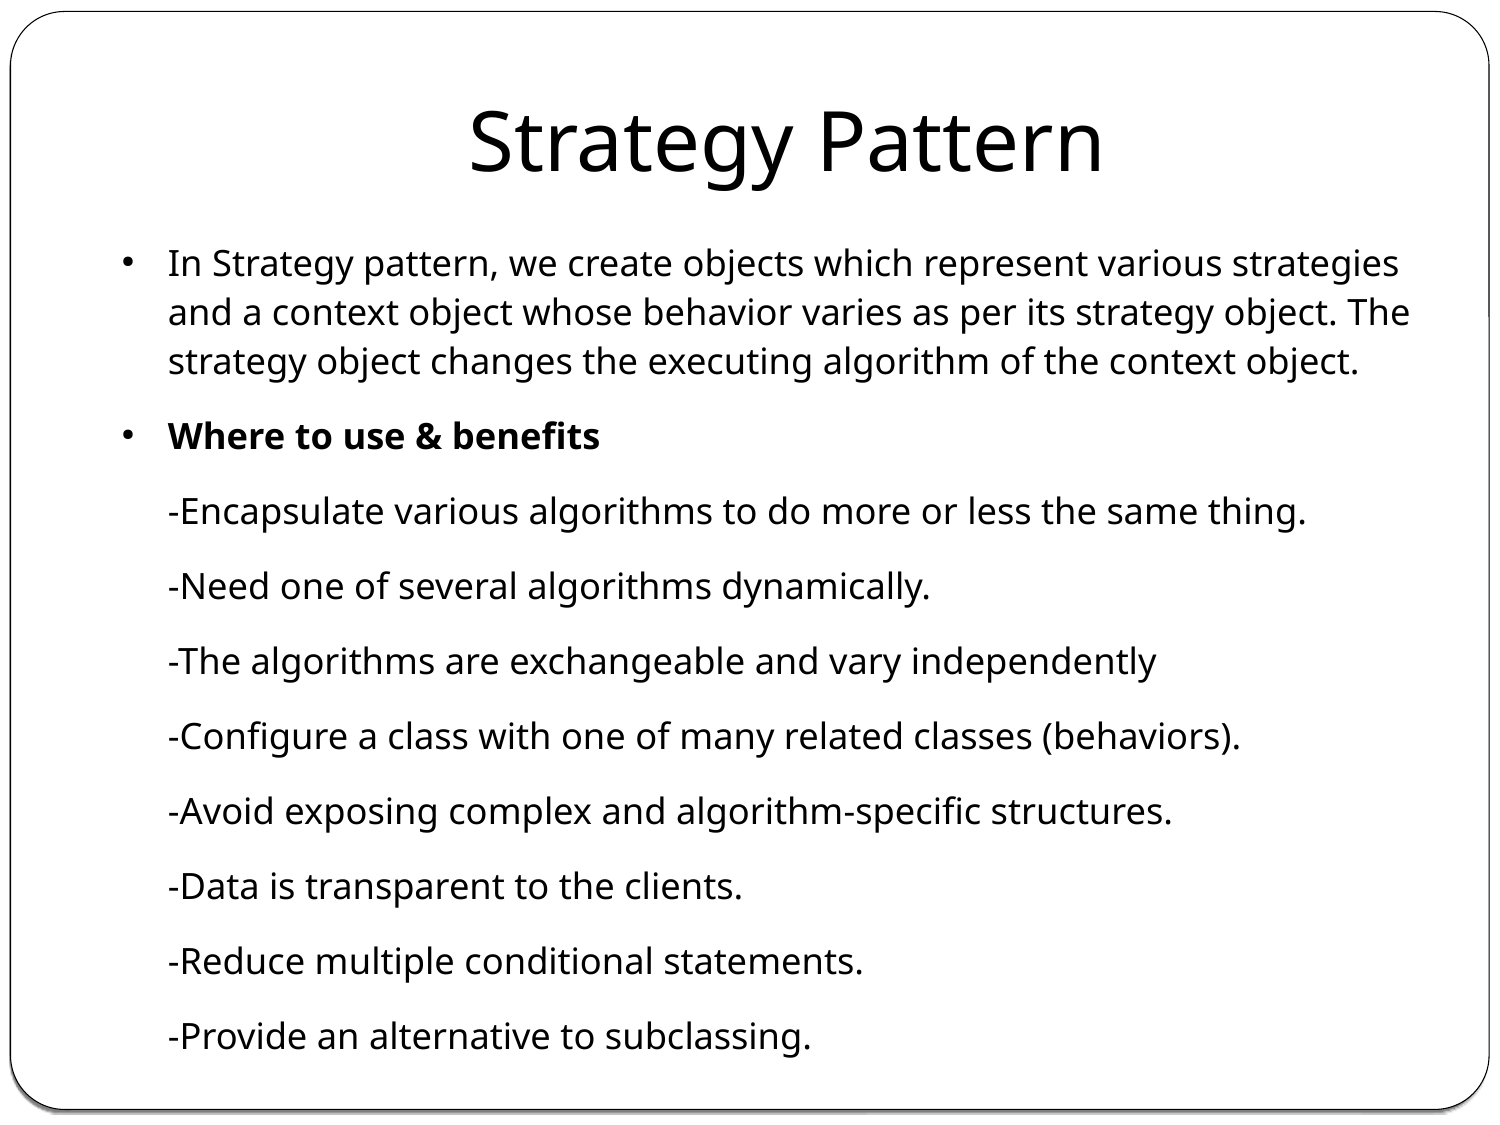

# Strategy Pattern
In Strategy pattern, we create objects which represent various strategies and a context object whose behavior varies as per its strategy object. The strategy object changes the executing algorithm of the context object.
Where to use & benefits
-Encapsulate various algorithms to do more or less the same thing.
-Need one of several algorithms dynamically.
-The algorithms are exchangeable and vary independently
-Configure a class with one of many related classes (behaviors).
-Avoid exposing complex and algorithm-specific structures.
-Data is transparent to the clients.
-Reduce multiple conditional statements.
-Provide an alternative to subclassing.